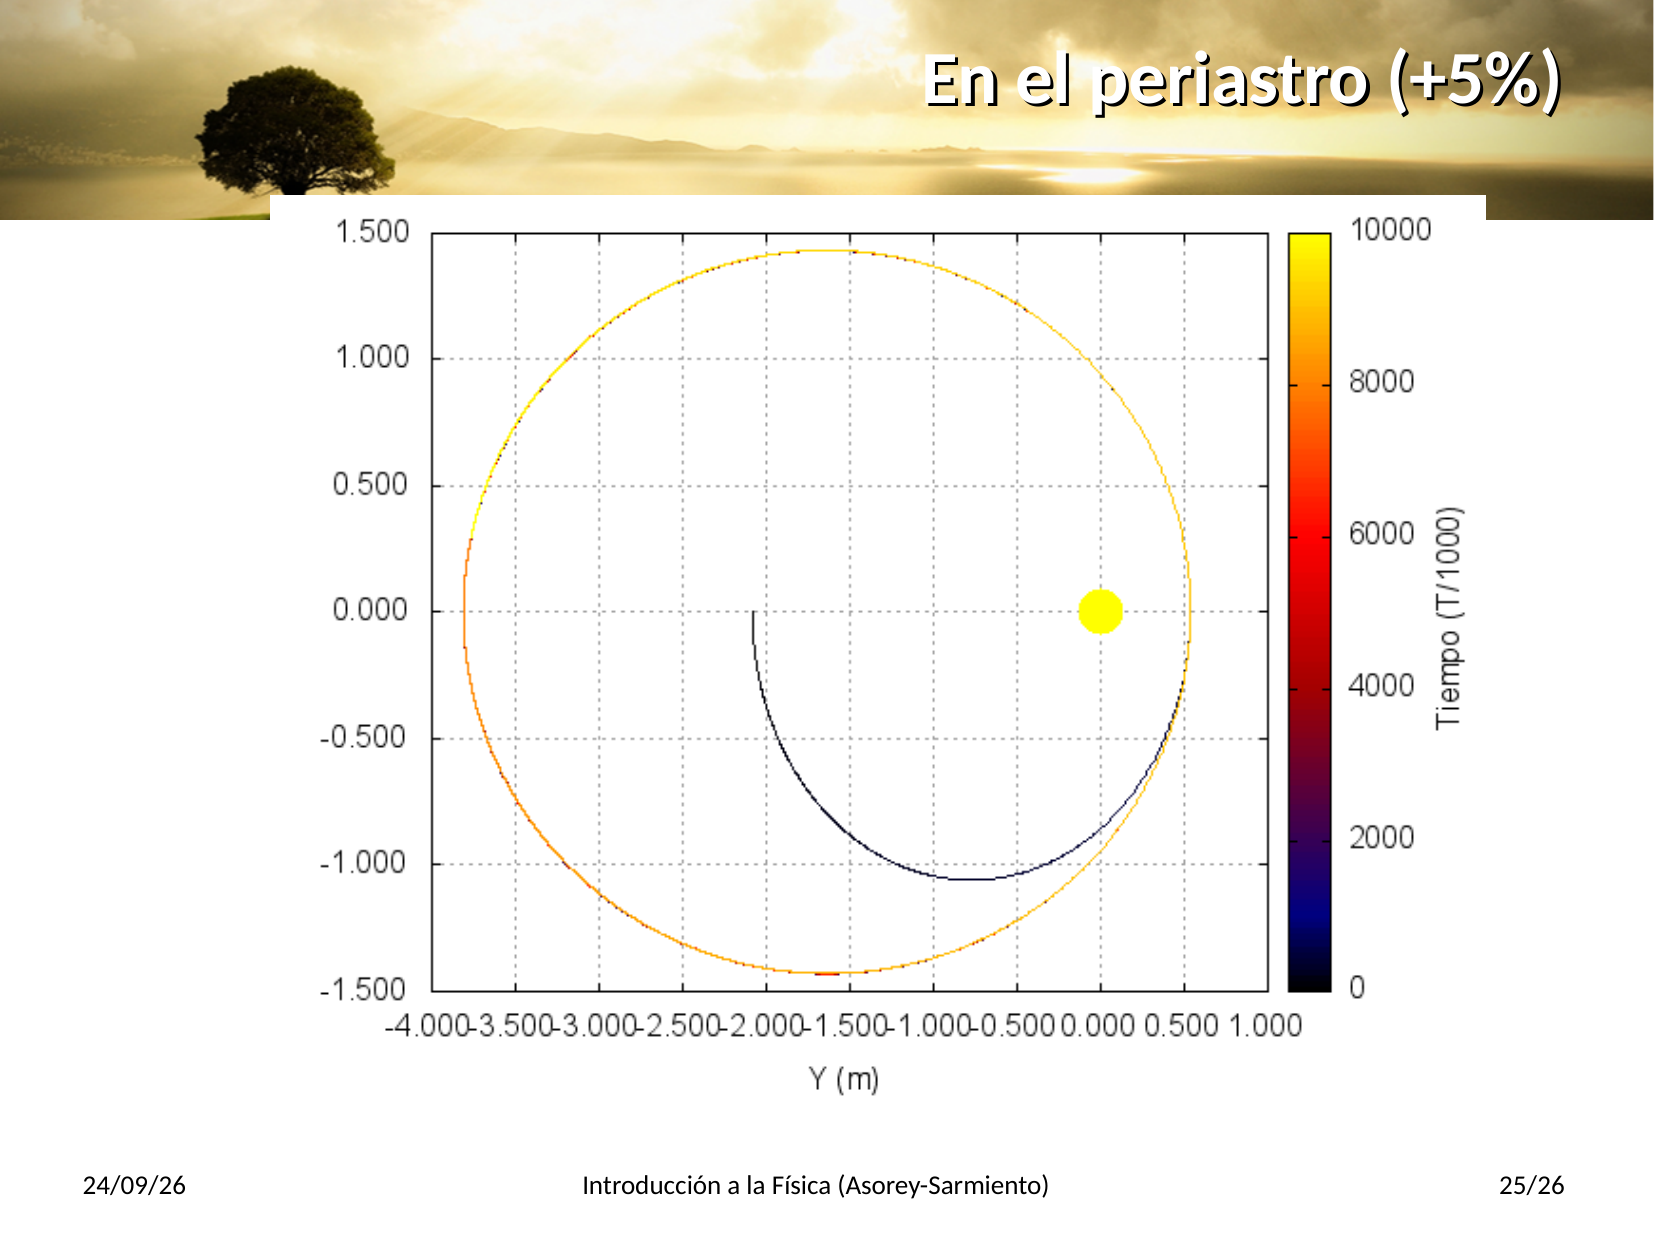

# En el periastro (+5%)
Introducción a la Física (Asorey-Sarmiento)
25